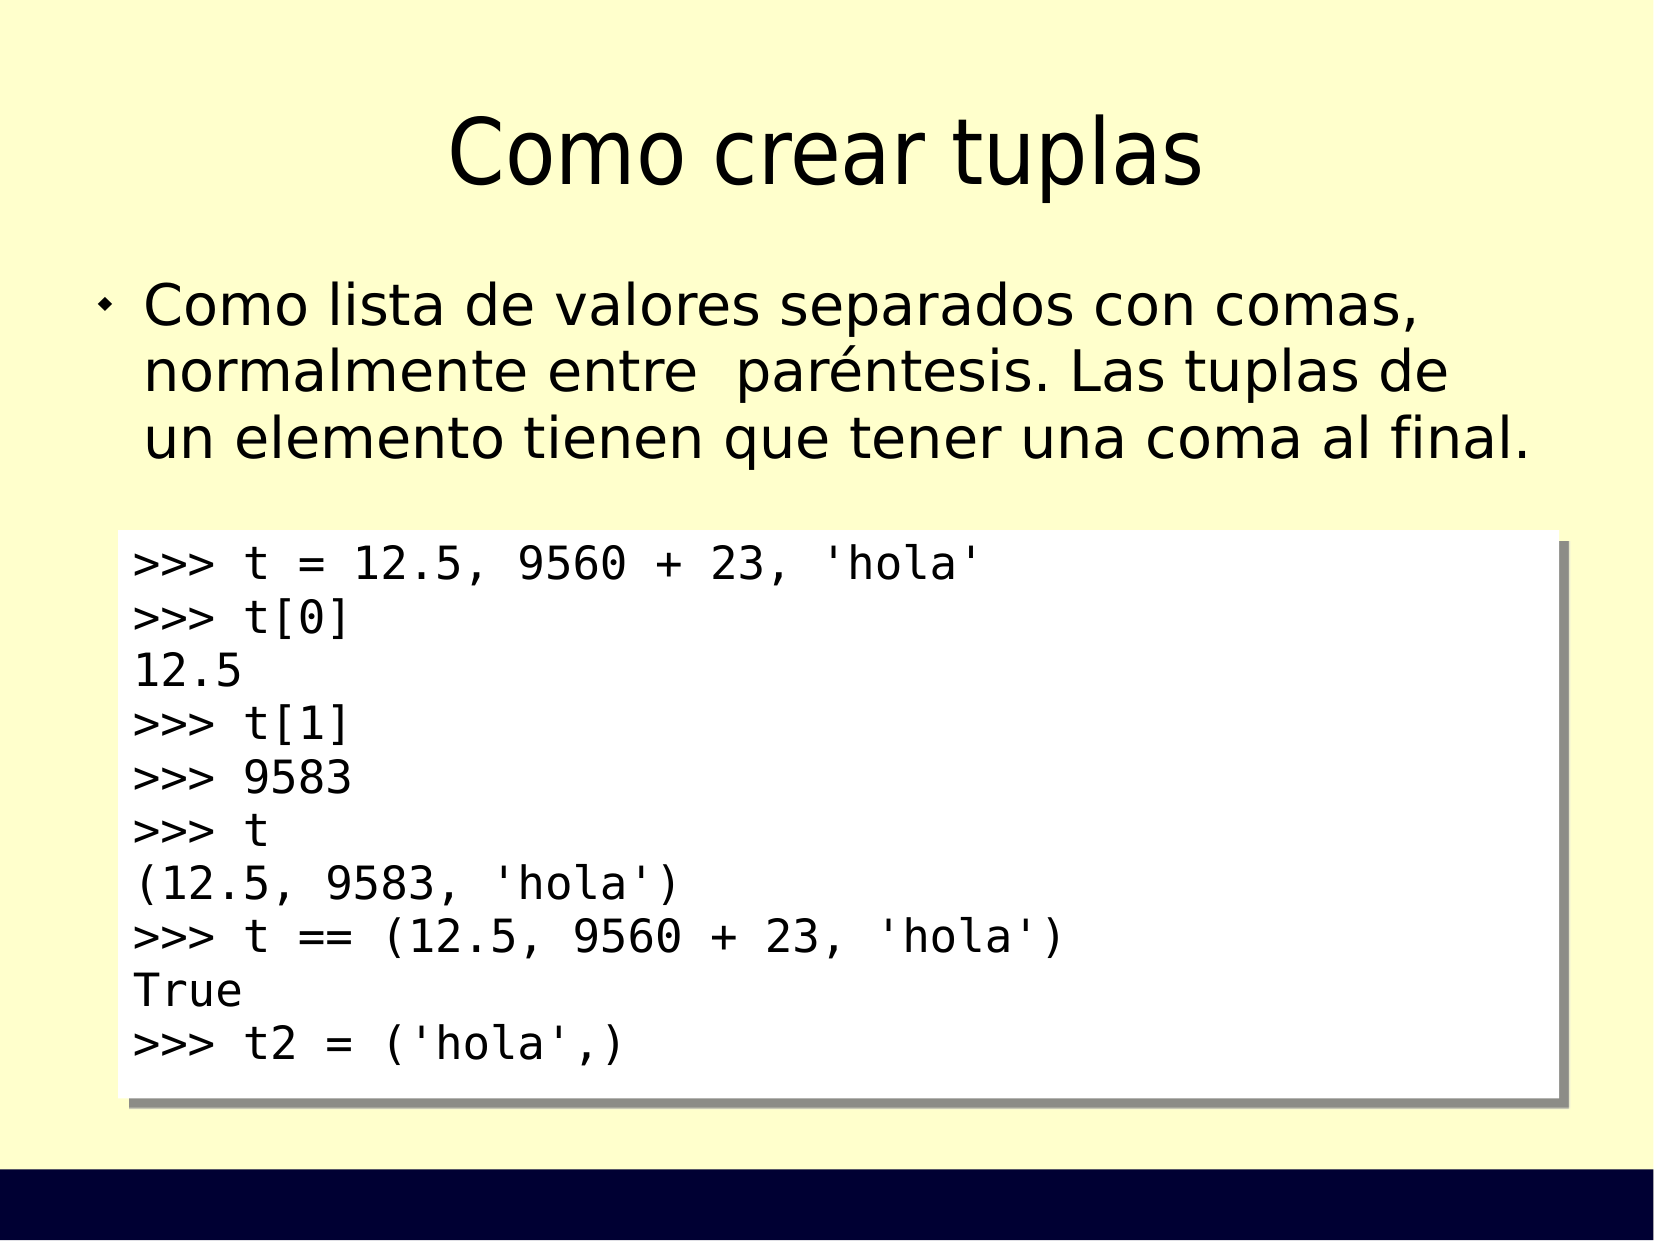

# Como crear tuplas
Como lista de valores separados con comas, normalmente entre paréntesis. Las tuplas de un elemento tienen que tener una coma al final.
>>> t = 12.5, 9560 + 23, 'hola'
>>> t[0]
12.5
>>> t[1]
>>> 9583
>>> t
(12.5, 9583, 'hola')
>>> t == (12.5, 9560 + 23, 'hola')
True
>>> t2 = ('hola',)